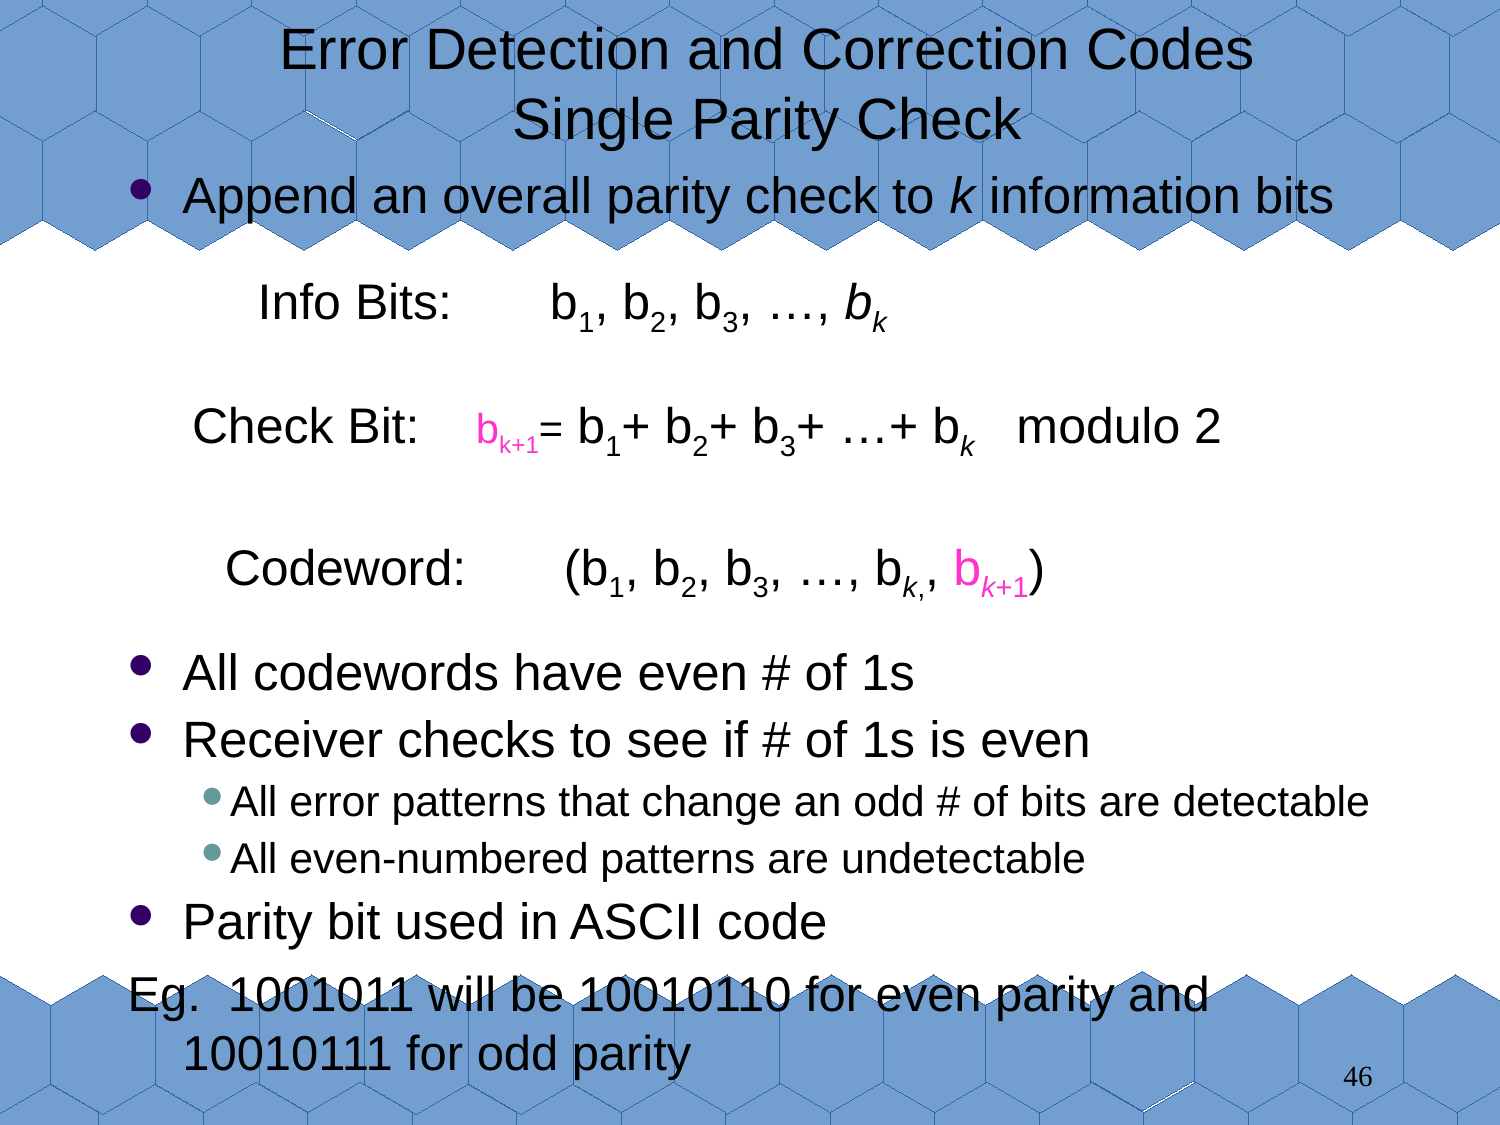

# Error Detection and Correction Codes Single Parity Check
Append an overall parity check to k information bits
All codewords have even # of 1s
Receiver checks to see if # of 1s is even
All error patterns that change an odd # of bits are detectable
All even-numbered patterns are undetectable
Parity bit used in ASCII code
Eg. 1001011 will be 10010110 for even parity and 10010111 for odd parity
Info Bits: b1, b2, b3, …, bk
Check Bit: bk+1= b1+ b2+ b3+ …+ bk modulo 2
Codeword: (b1, b2, b3, …, bk,, bk+1)